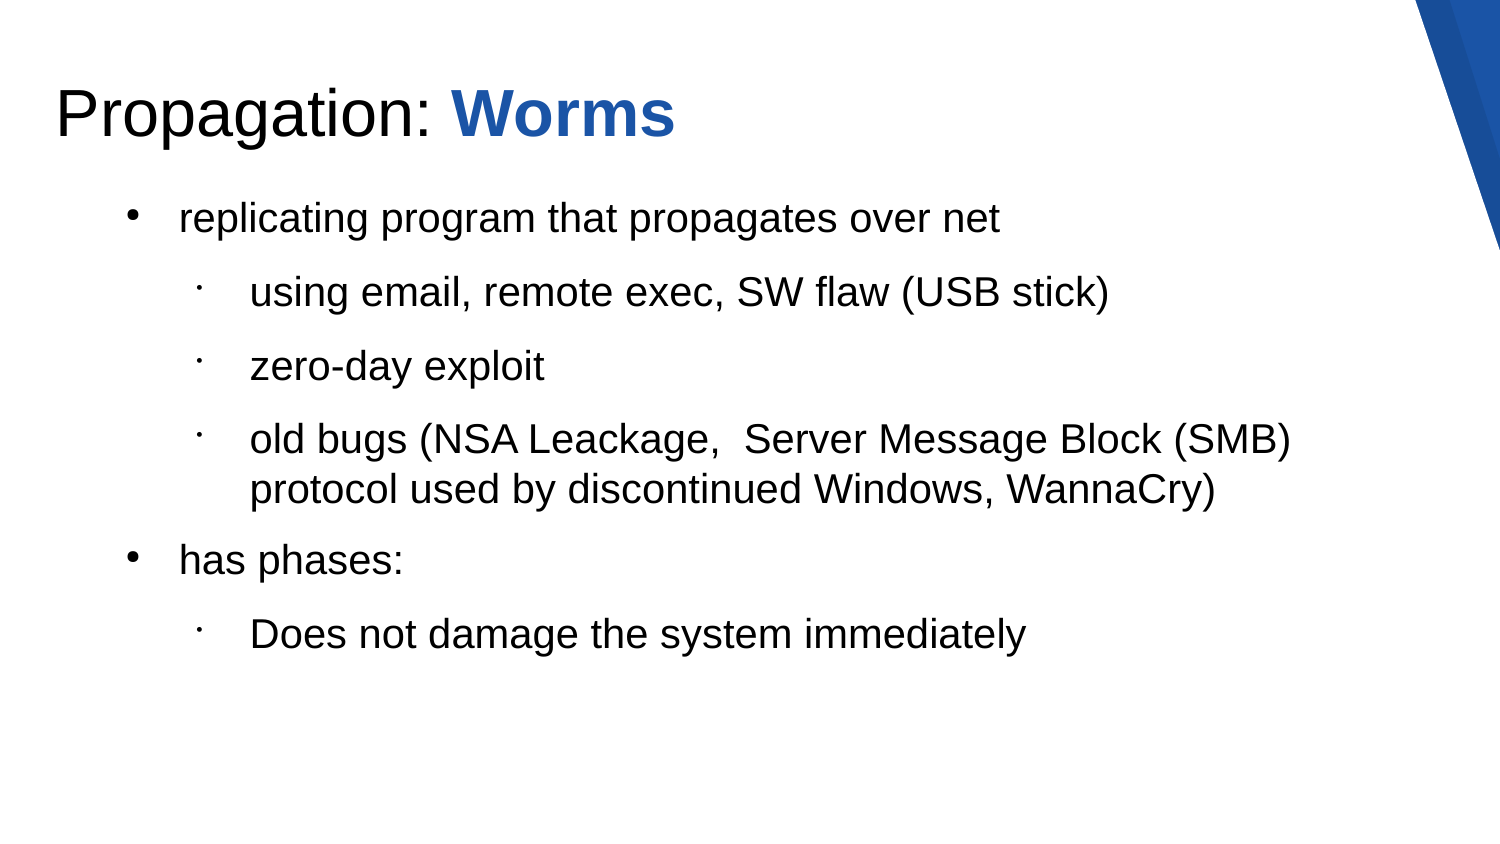

Propagation: Worms
# replicating program that propagates over net
using email, remote exec, SW flaw (USB stick)
zero-day exploit
old bugs (NSA Leackage, Server Message Block (SMB) protocol used by discontinued Windows, WannaCry)
has phases:
Does not damage the system immediately